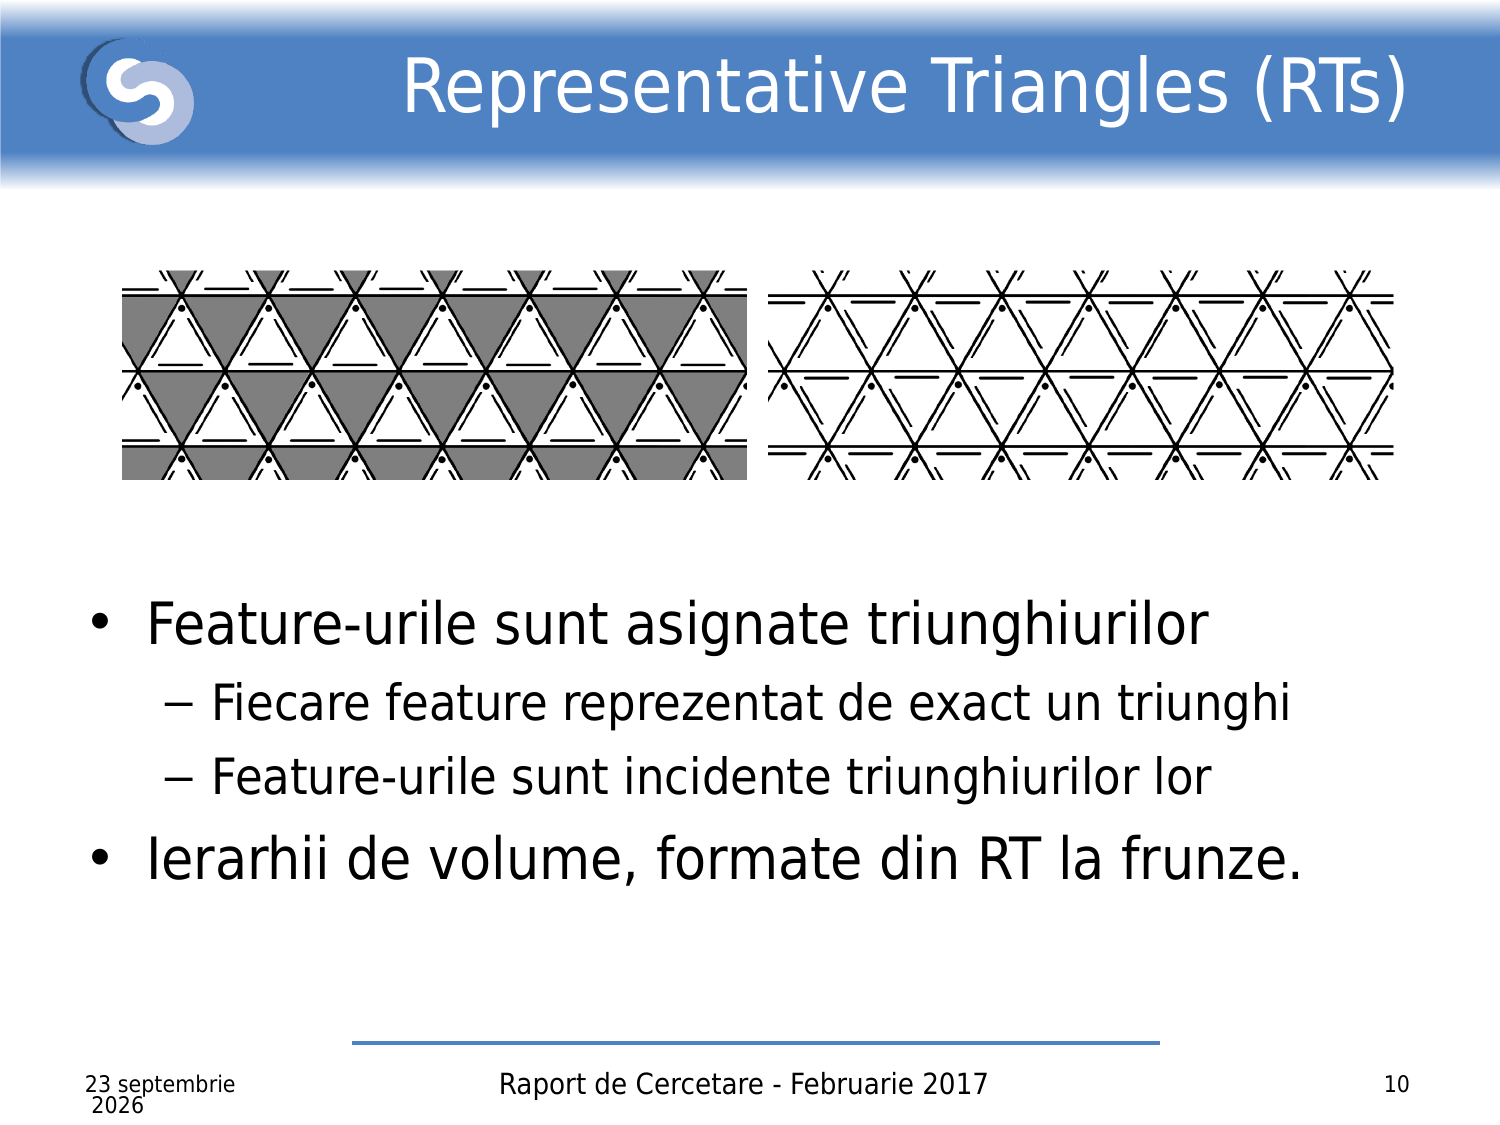

# Representative Triangles (RTs)
Feature-urile sunt asignate triunghiurilor
Fiecare feature reprezentat de exact un triunghi
Feature-urile sunt incidente triunghiurilor lor
Ierarhii de volume, formate din RT la frunze.
Raport de Cercetare - Februarie 2017
10